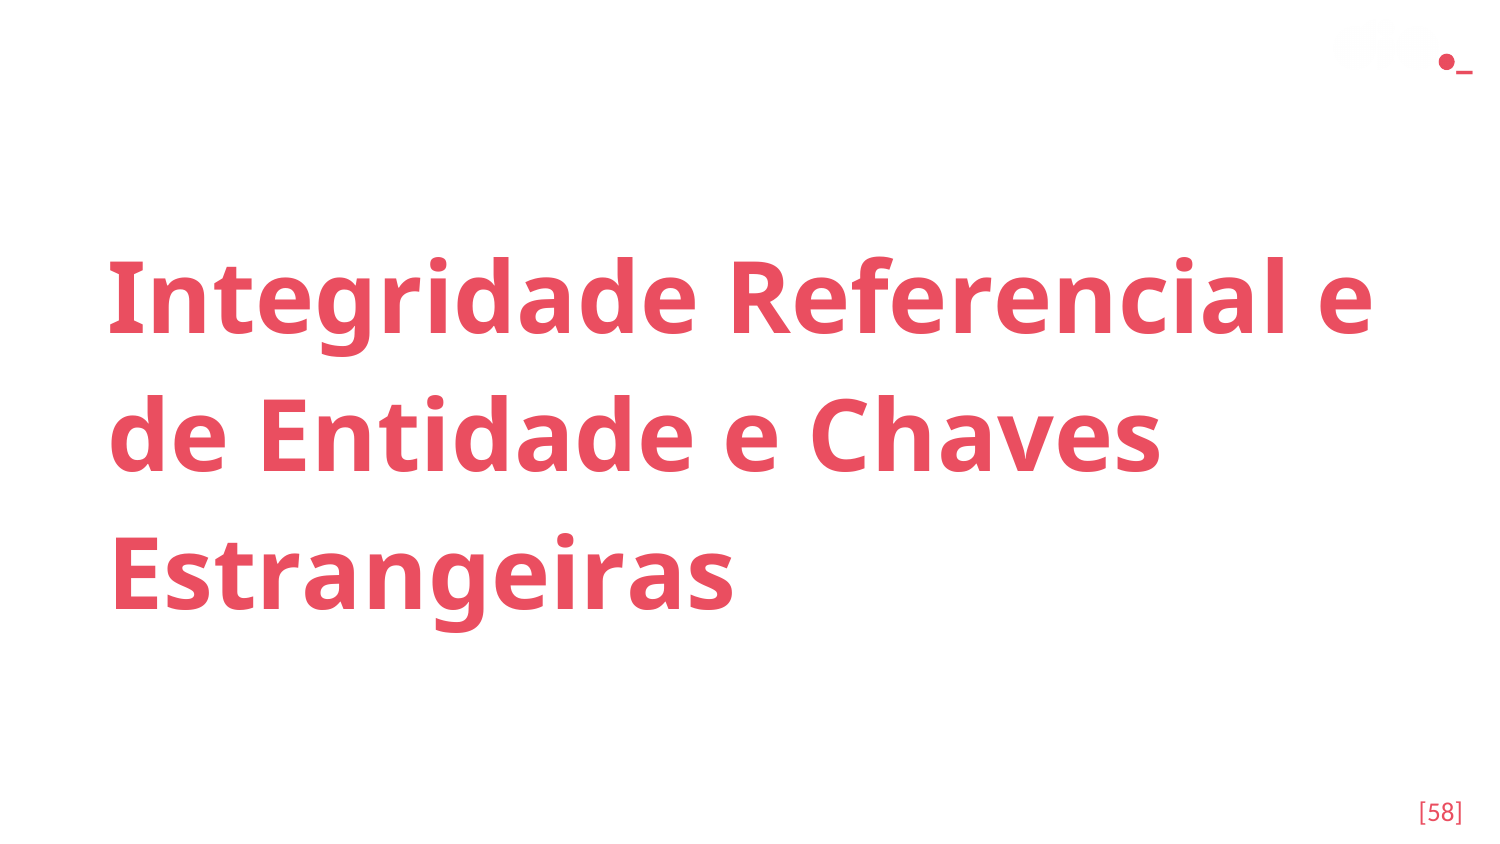

Integridade Referencial e de Entidade e Chaves Estrangeiras